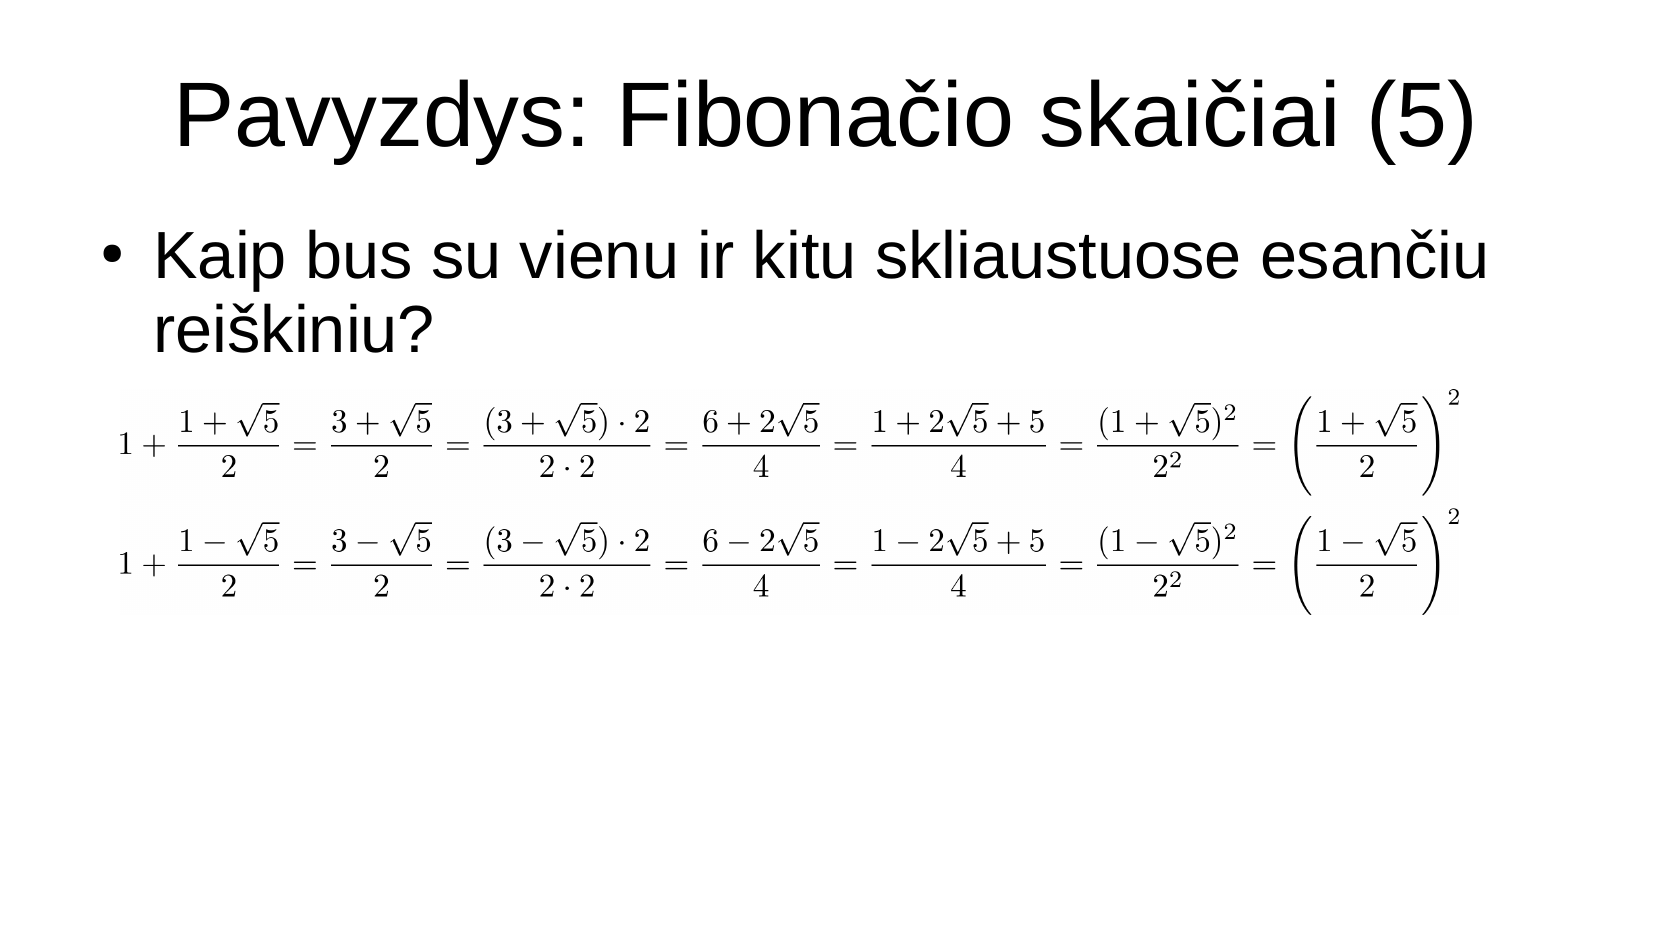

# Pavyzdys: Fibonačio skaičiai (5)
Kaip bus su vienu ir kitu skliaustuose esančiu reiškiniu?